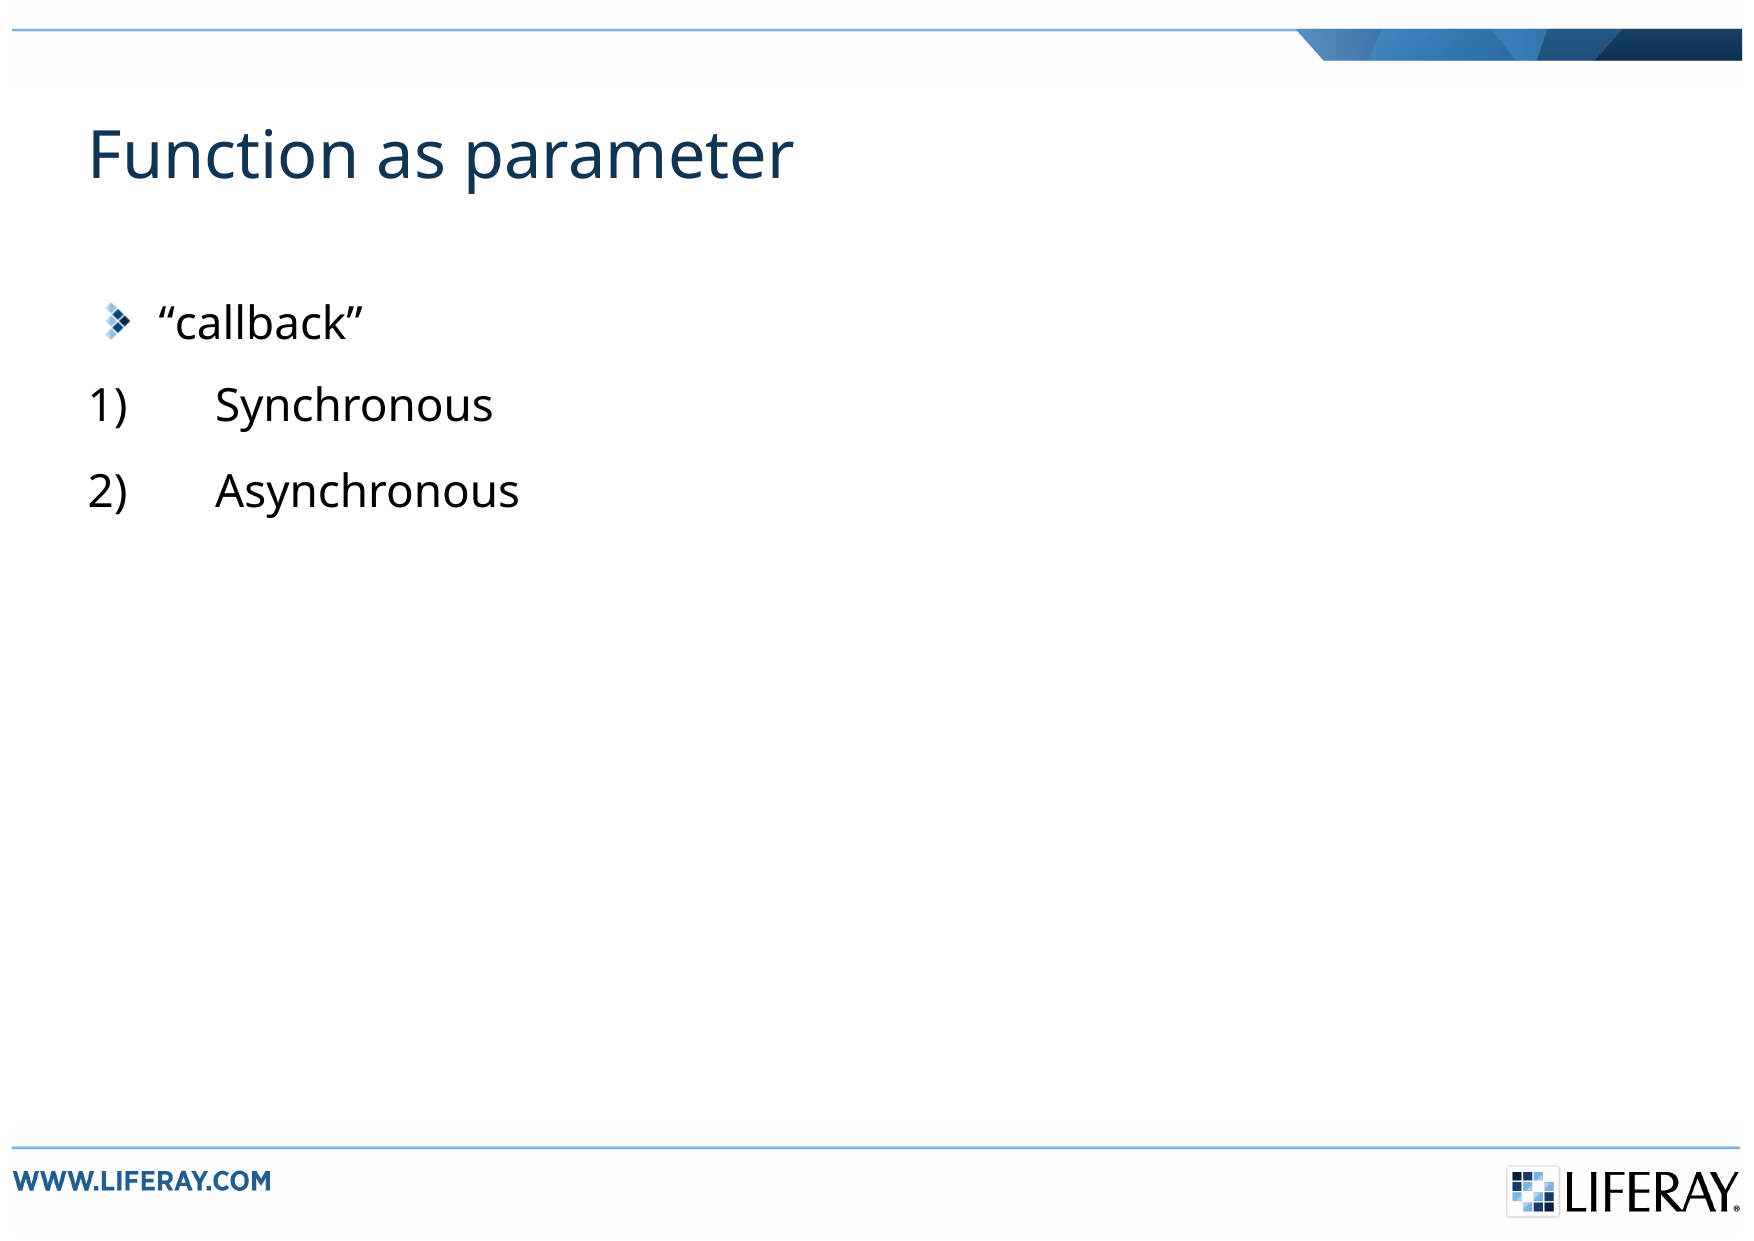

# Function as parameter
“callback”
Synchronous
Asynchronous